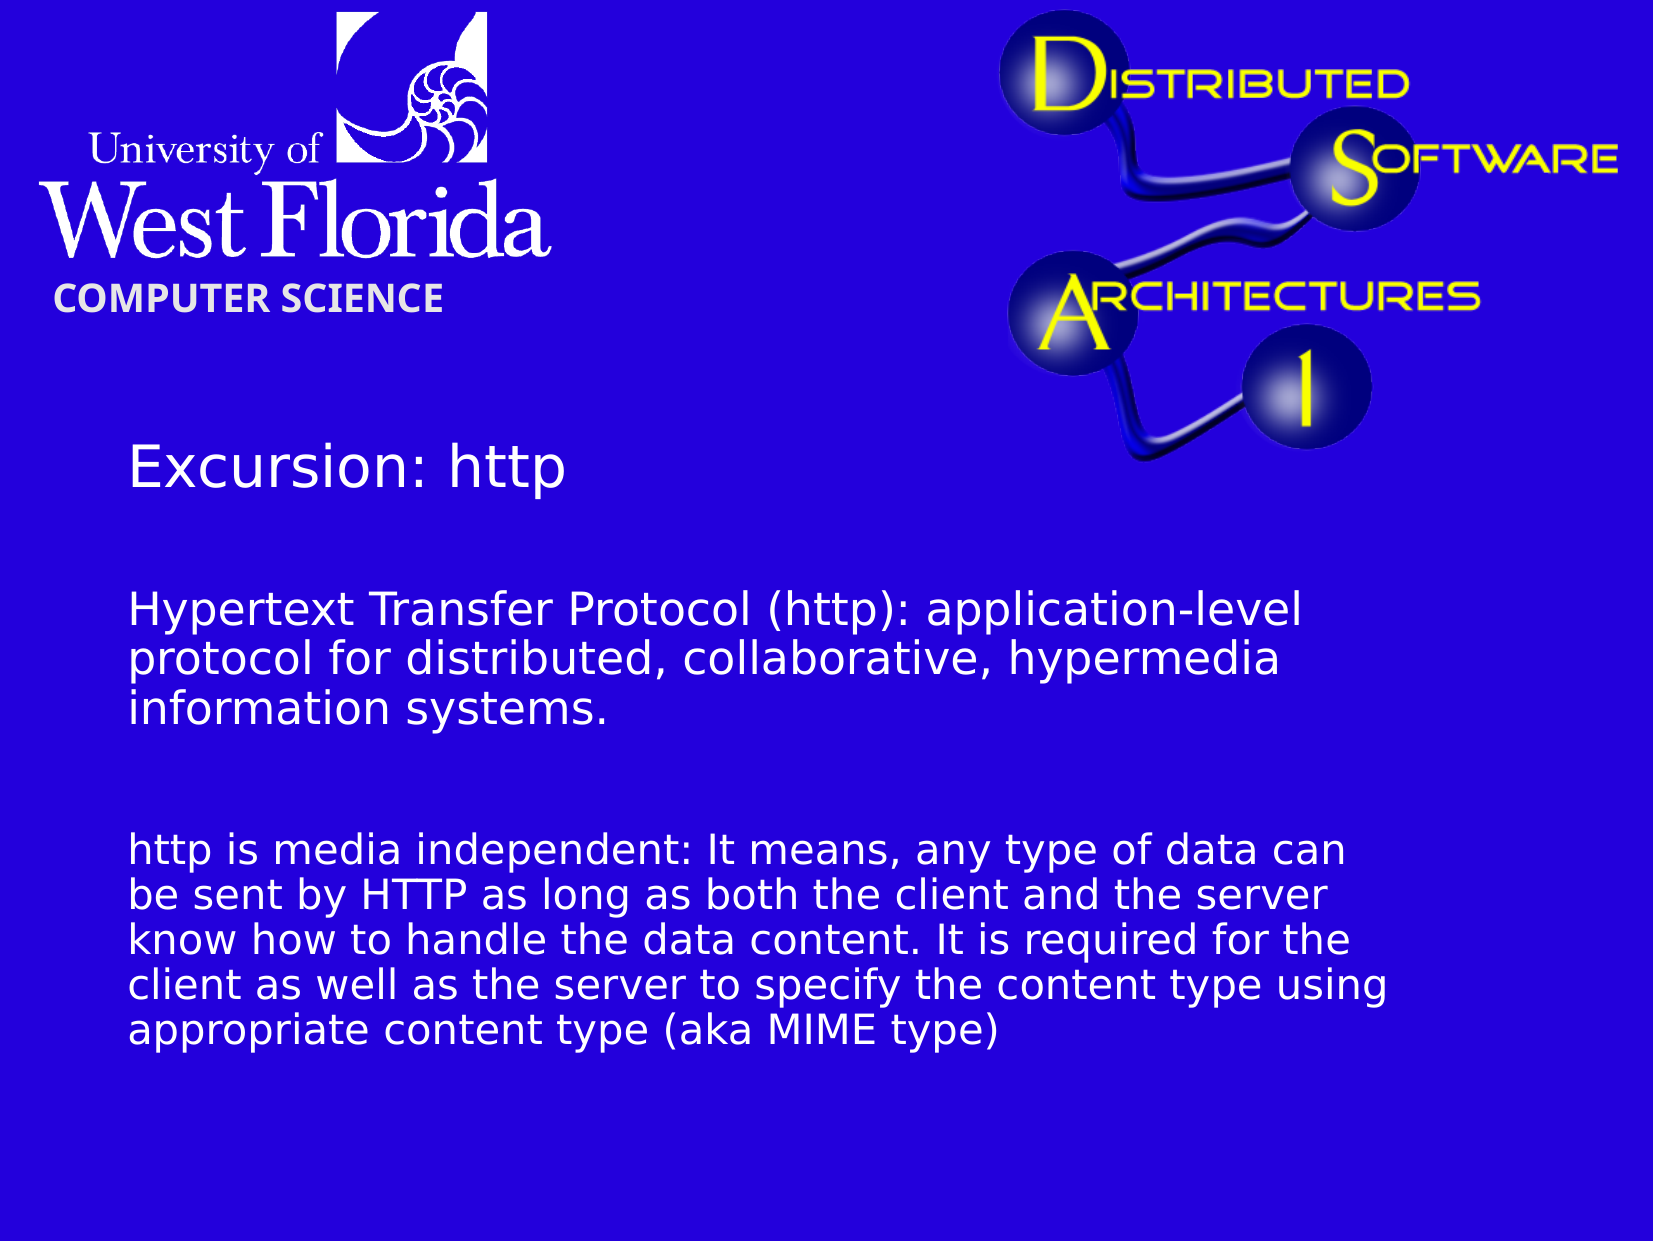

COMPUTER SCIENCE
Excursion: http
Hypertext Transfer Protocol (http): application-level protocol for distributed, collaborative, hypermedia information systems.
http is media independent: It means, any type of data can be sent by HTTP as long as both the client and the server know how to handle the data content. It is required for the client as well as the server to specify the content type using appropriate content type (aka MIME type)